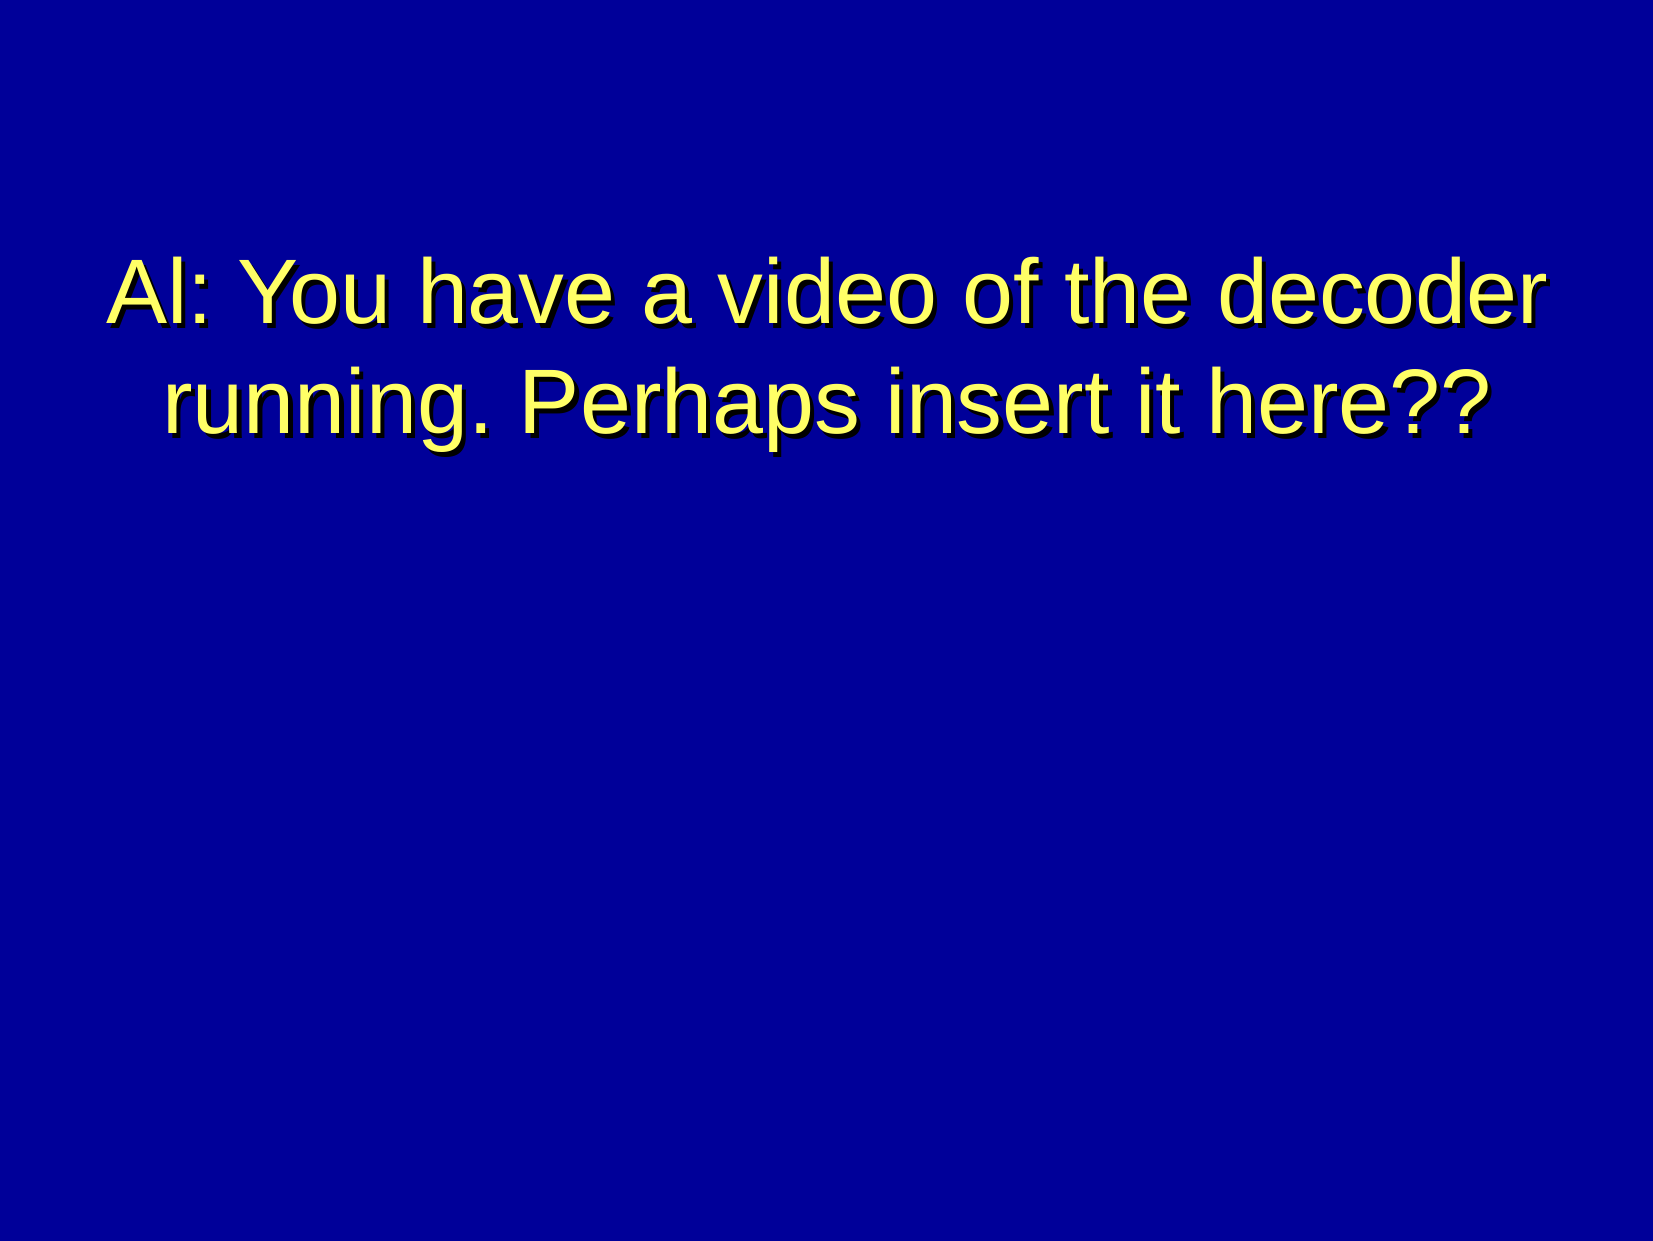

Al: You have a video of the decoder running. Perhaps insert it here??